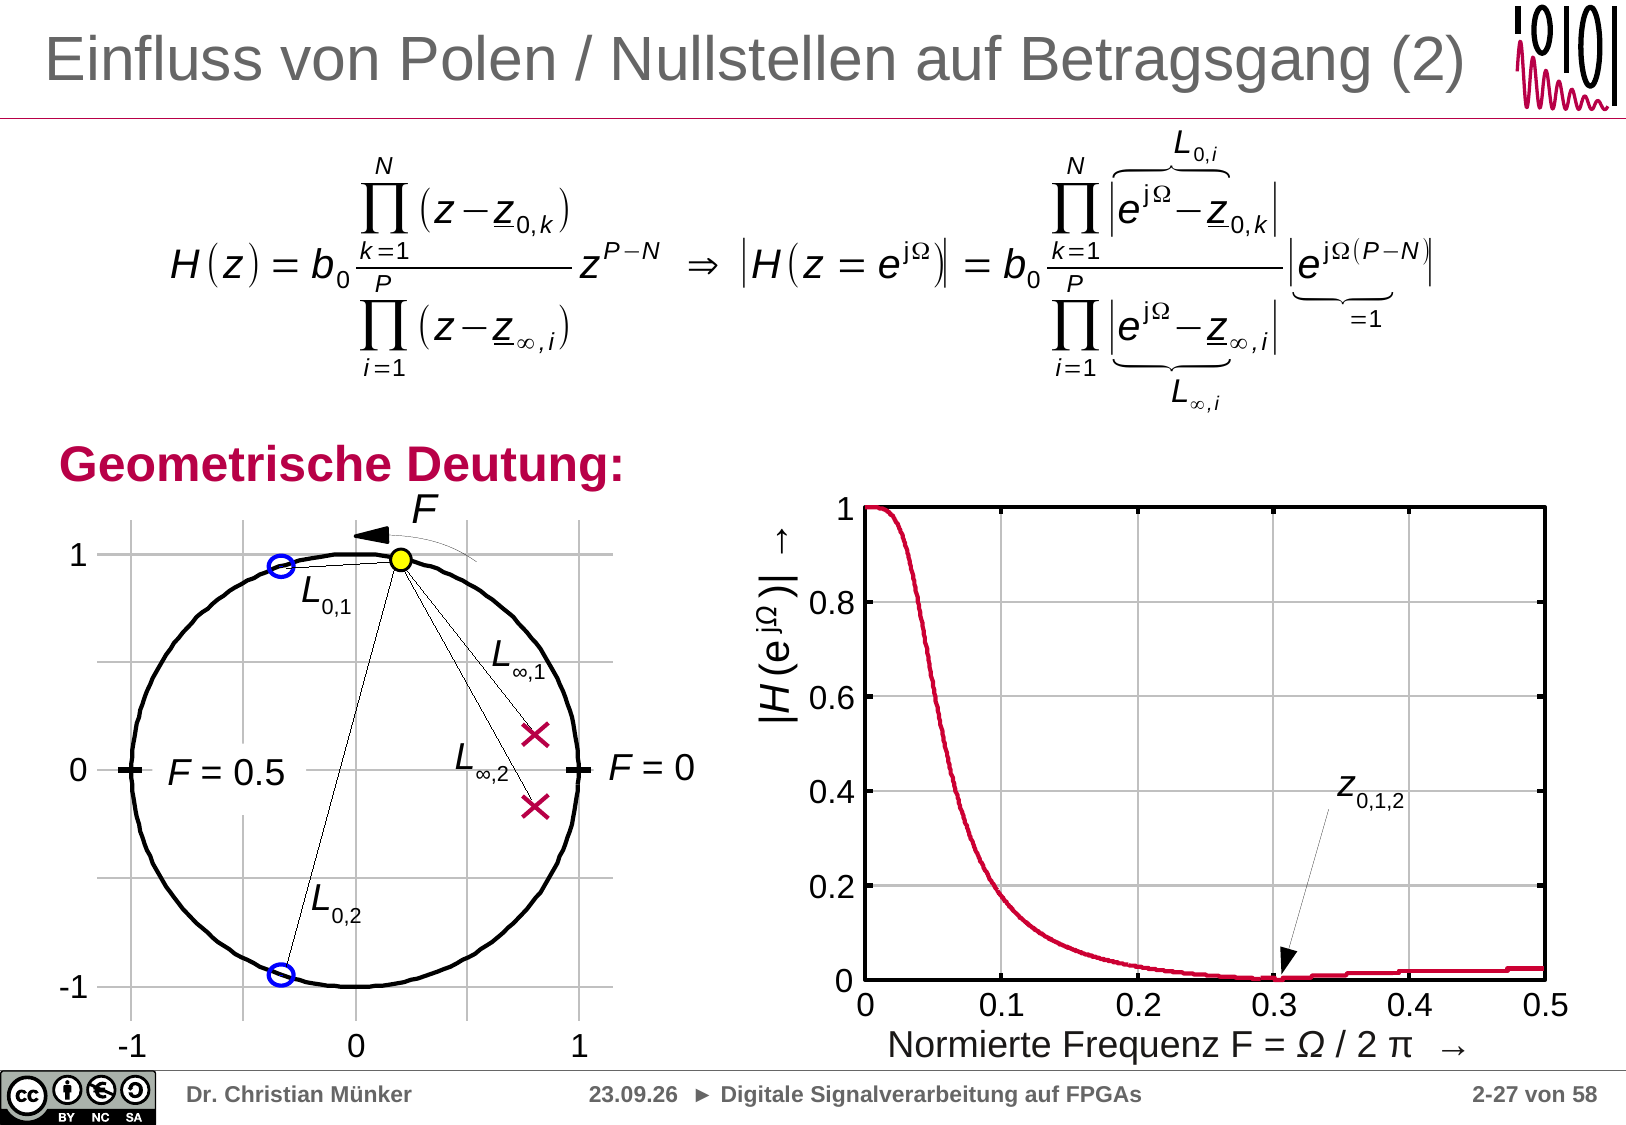

Einfluss von Polen / Nullstellen auf Betragsgang (2)
# Geometrische Deutung:
F
1
L0,1
L∞,1
L∞,2
F = 0
F = 0.5
0
L0,2
-1
-1
0
1
1
|H (e jΩ )| →
0.8
0.6
z0,1,2
0.4
0.2
0
0
0.1
0.2
0.3
0.4
0.5
Normierte Frequenz F = Ω / 2 π →